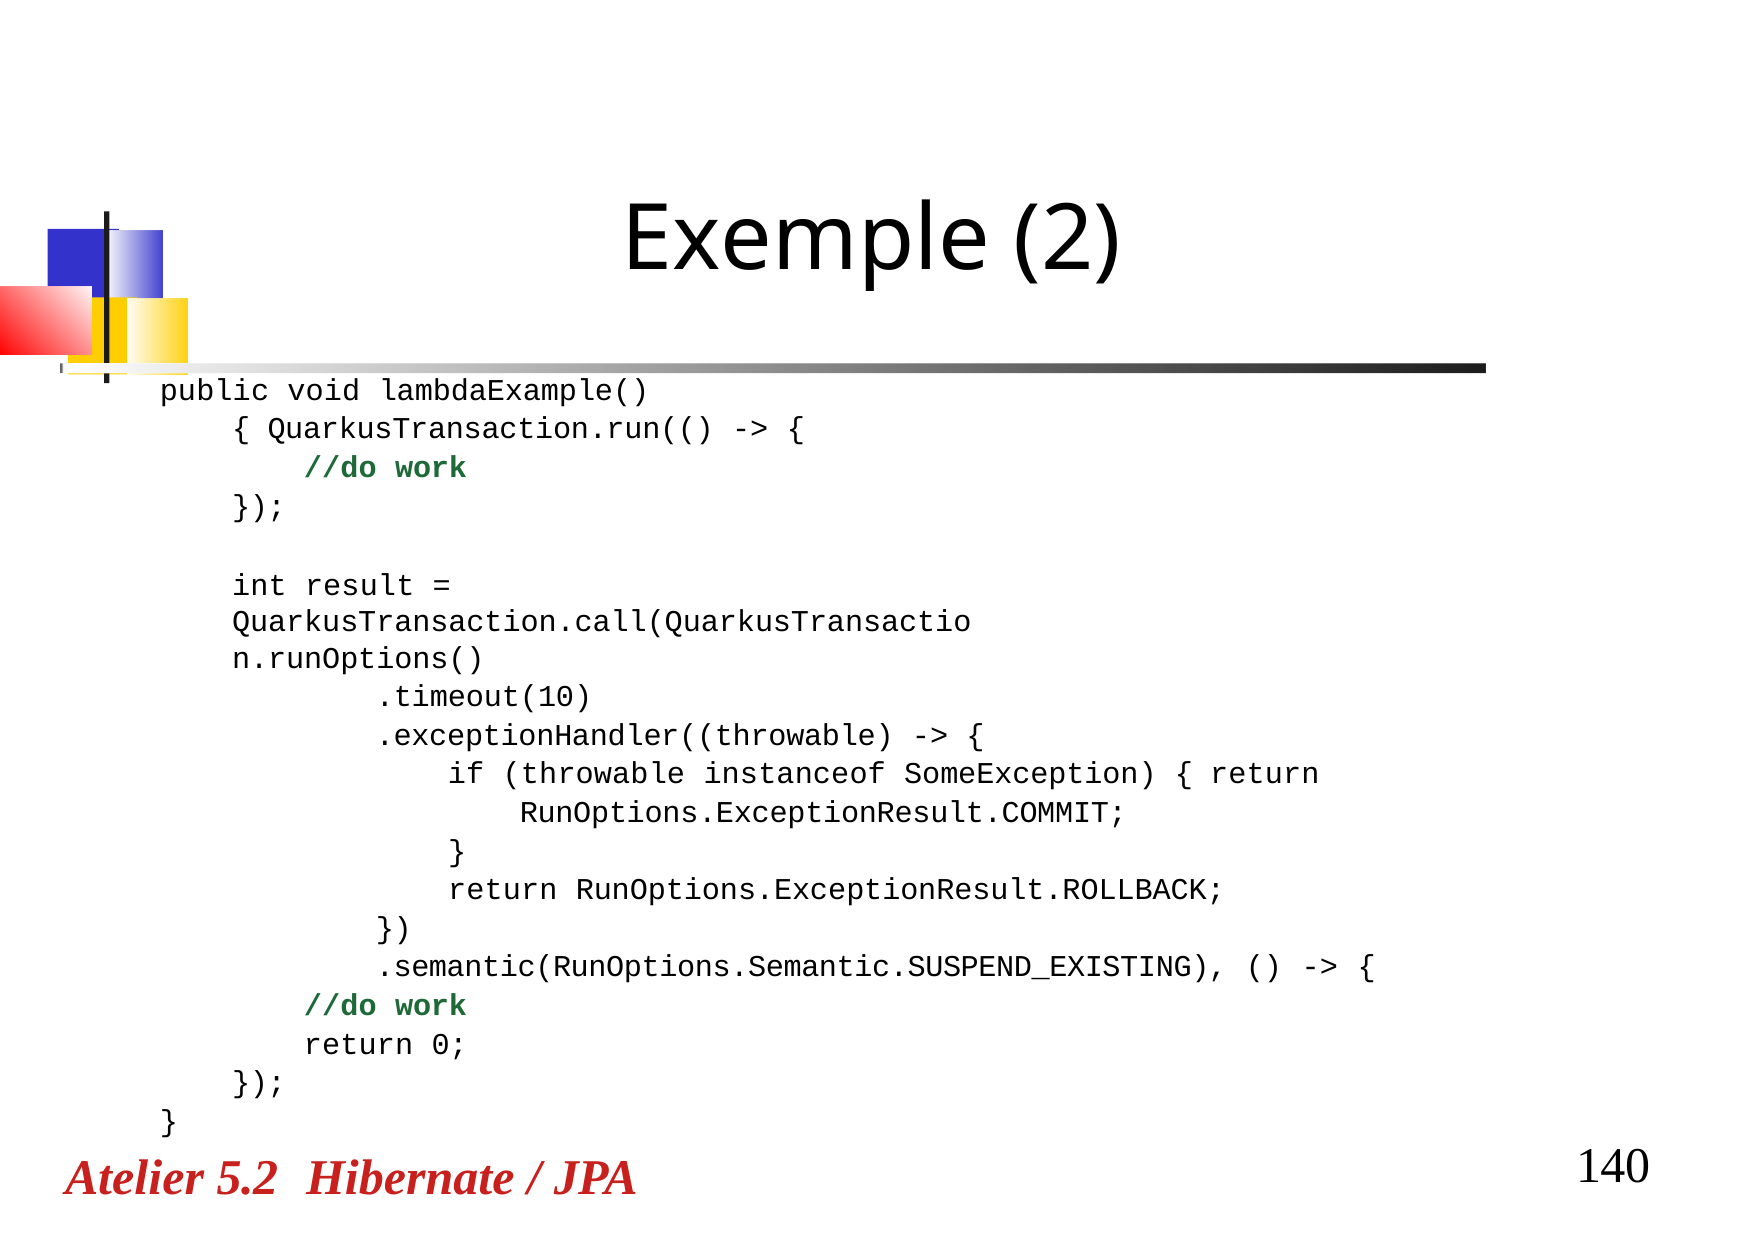

# Exemple (2)
public void lambdaExample() { QuarkusTransaction.run(() -> {
//do work
});
int result = QuarkusTransaction.call(QuarkusTransaction.runOptions()
.timeout(10)
.exceptionHandler((throwable) -> {
if (throwable instanceof SomeException) { return RunOptions.ExceptionResult.COMMIT;
}
return RunOptions.ExceptionResult.ROLLBACK;
})
.semantic(RunOptions.Semantic.SUSPEND_EXISTING), () -> {
//do work
return 0;
});
}
140
Atelier 5.2	Hibernate / JPA